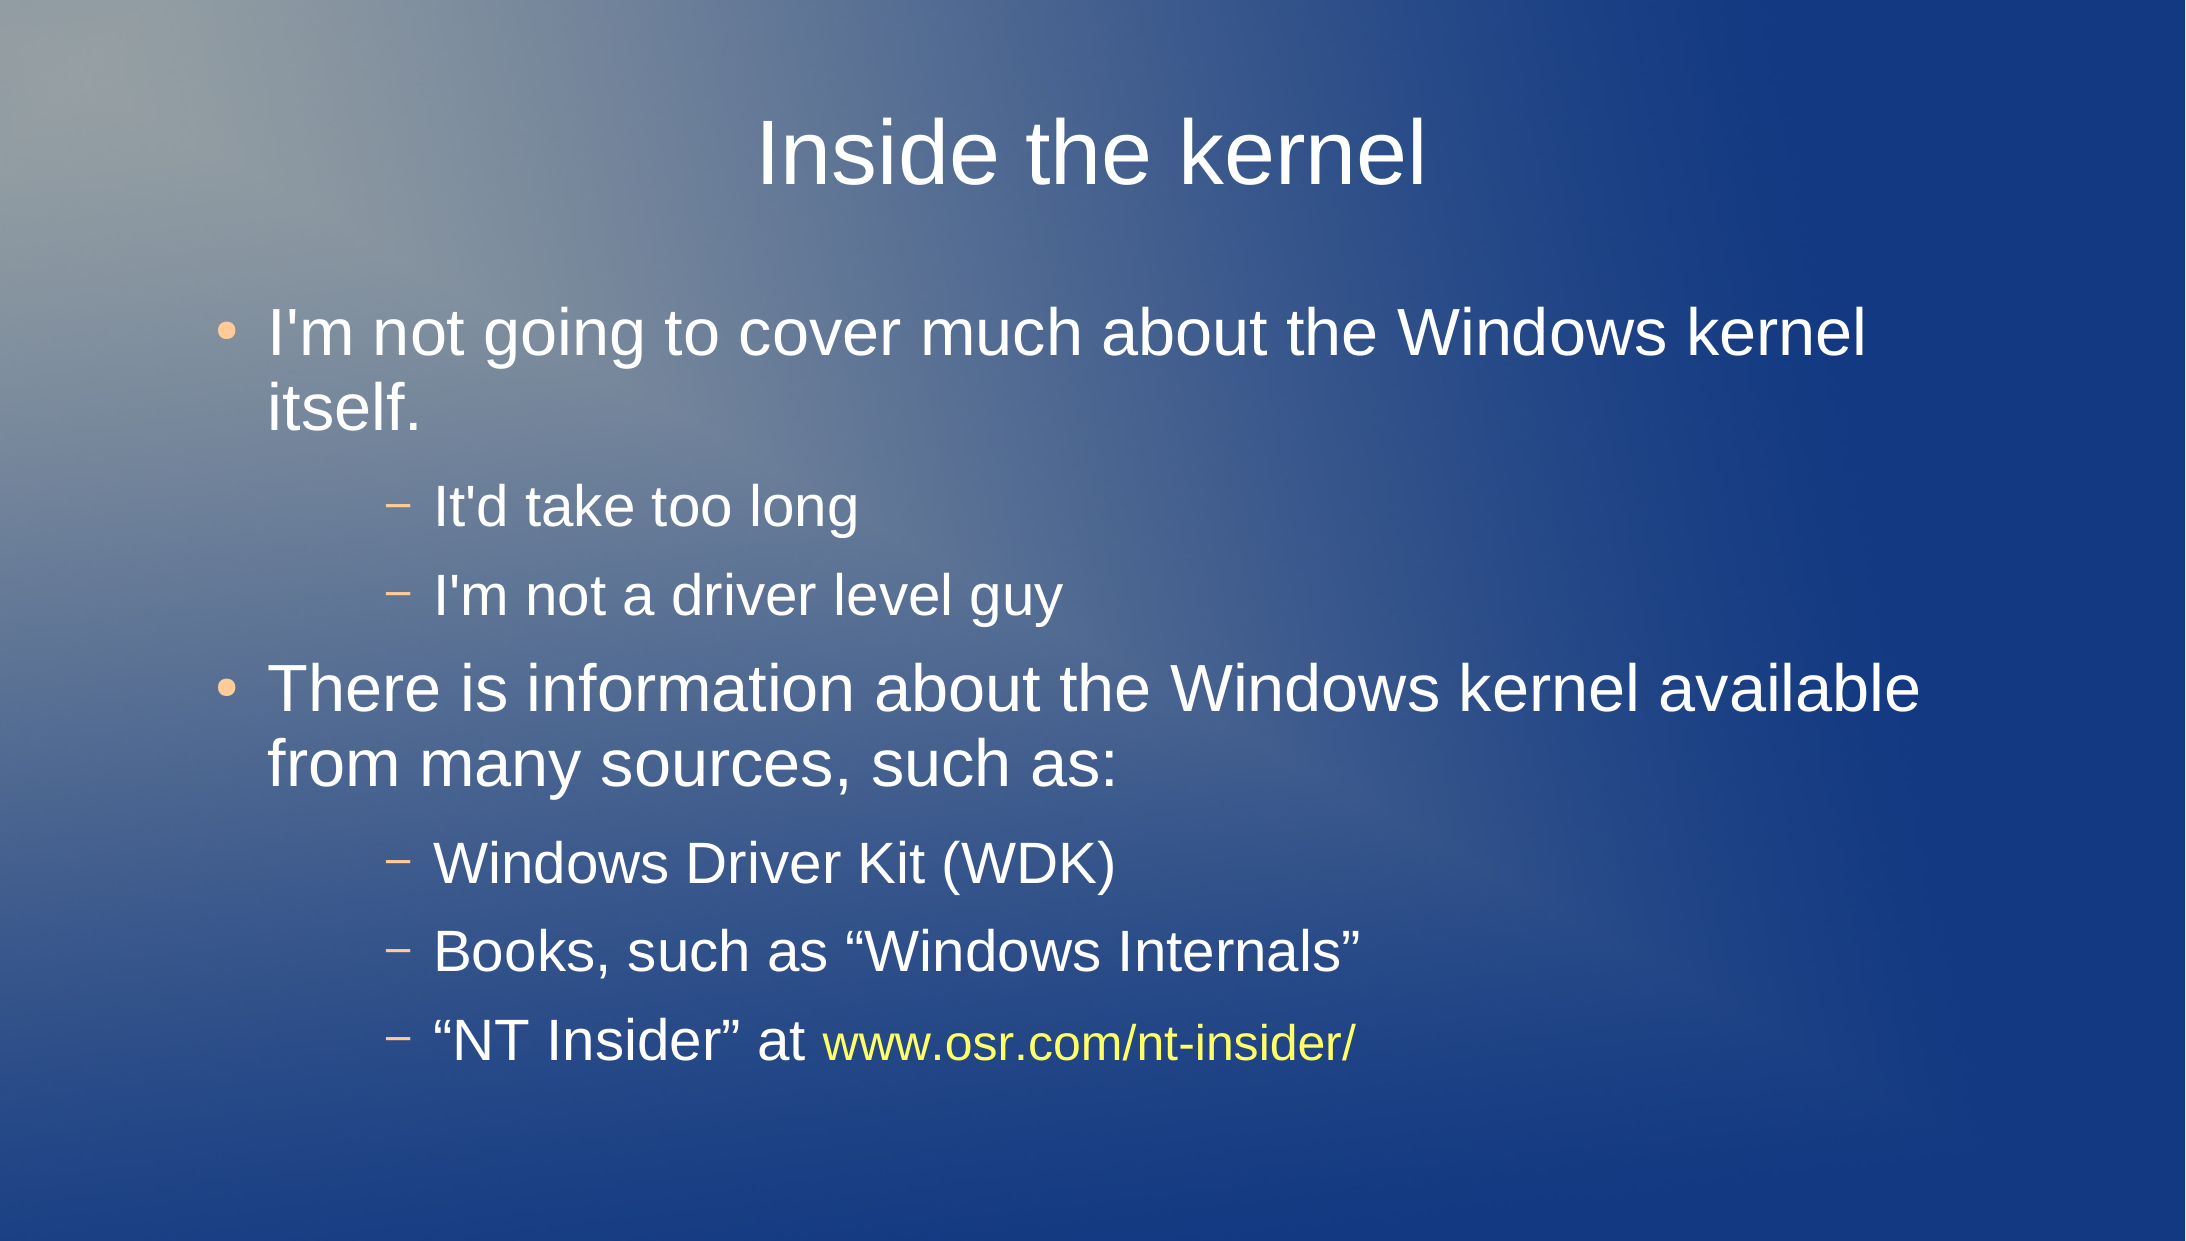

# Inside the kernel
I'm not going to cover much about the Windows kernel itself.
It'd take too long
I'm not a driver level guy
There is information about the Windows kernel available from many sources, such as:
Windows Driver Kit (WDK)
Books, such as “Windows Internals”
“NT Insider” at www.osr.com/nt-insider/